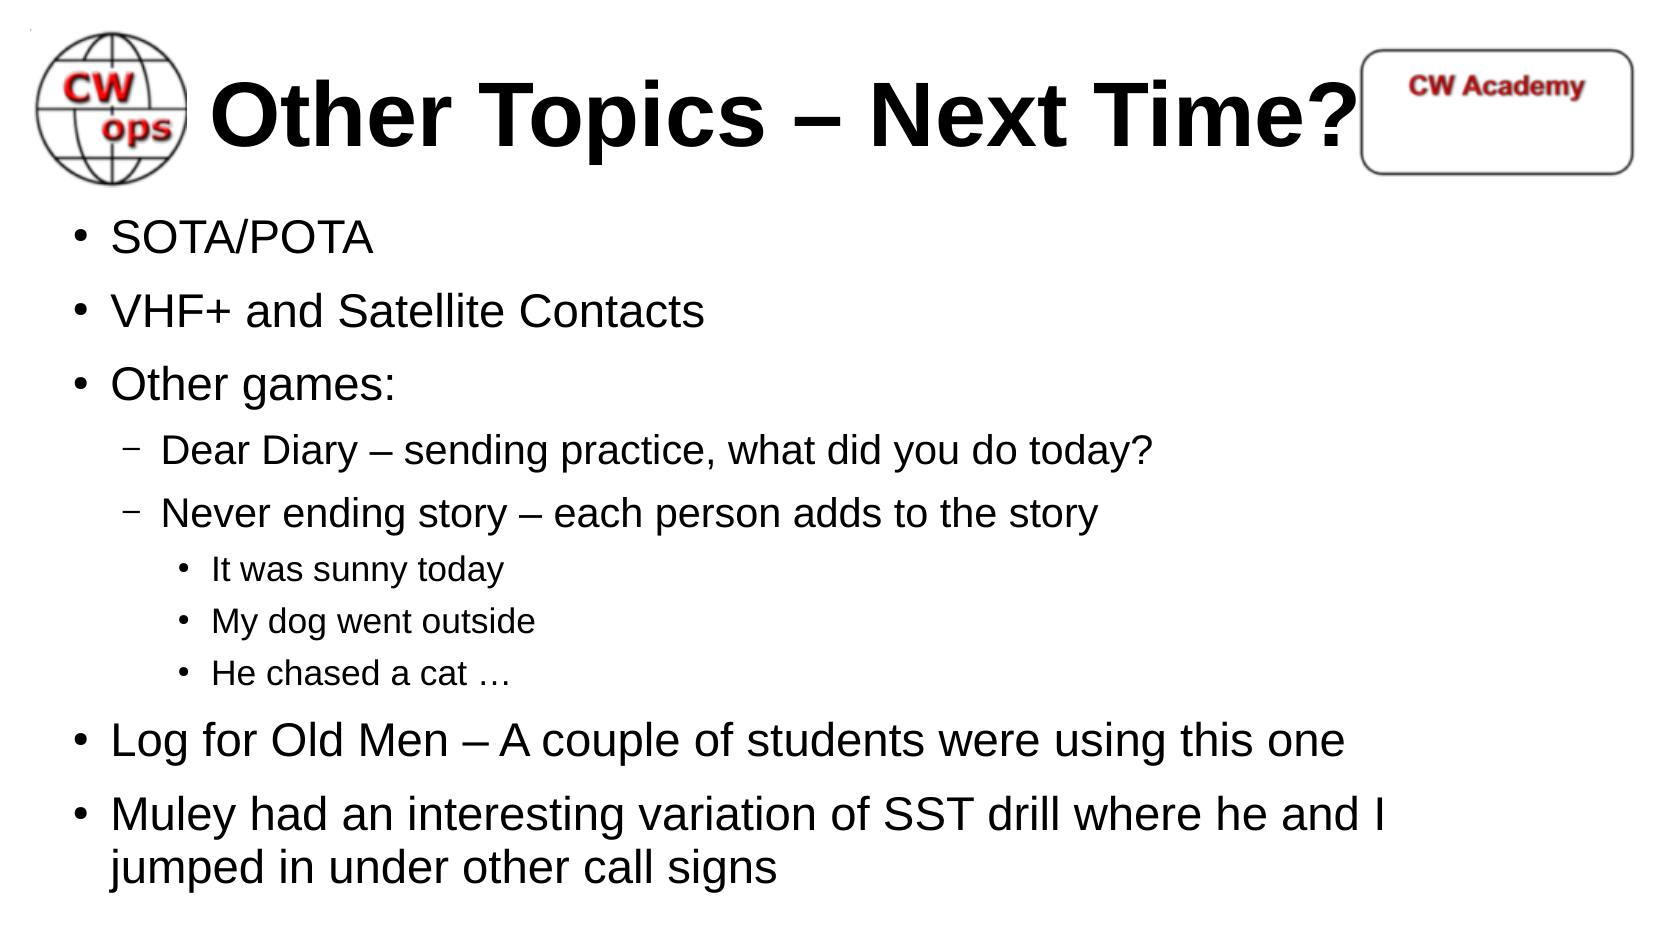

# Other Topics – Next Time?
SOTA/POTA
VHF+ and Satellite Contacts
Other games:
Dear Diary – sending practice, what did you do today?
Never ending story – each person adds to the story
It was sunny today
My dog went outside
He chased a cat …
Log for Old Men – A couple of students were using this one
Muley had an interesting variation of SST drill where he and I jumped in under other call signs